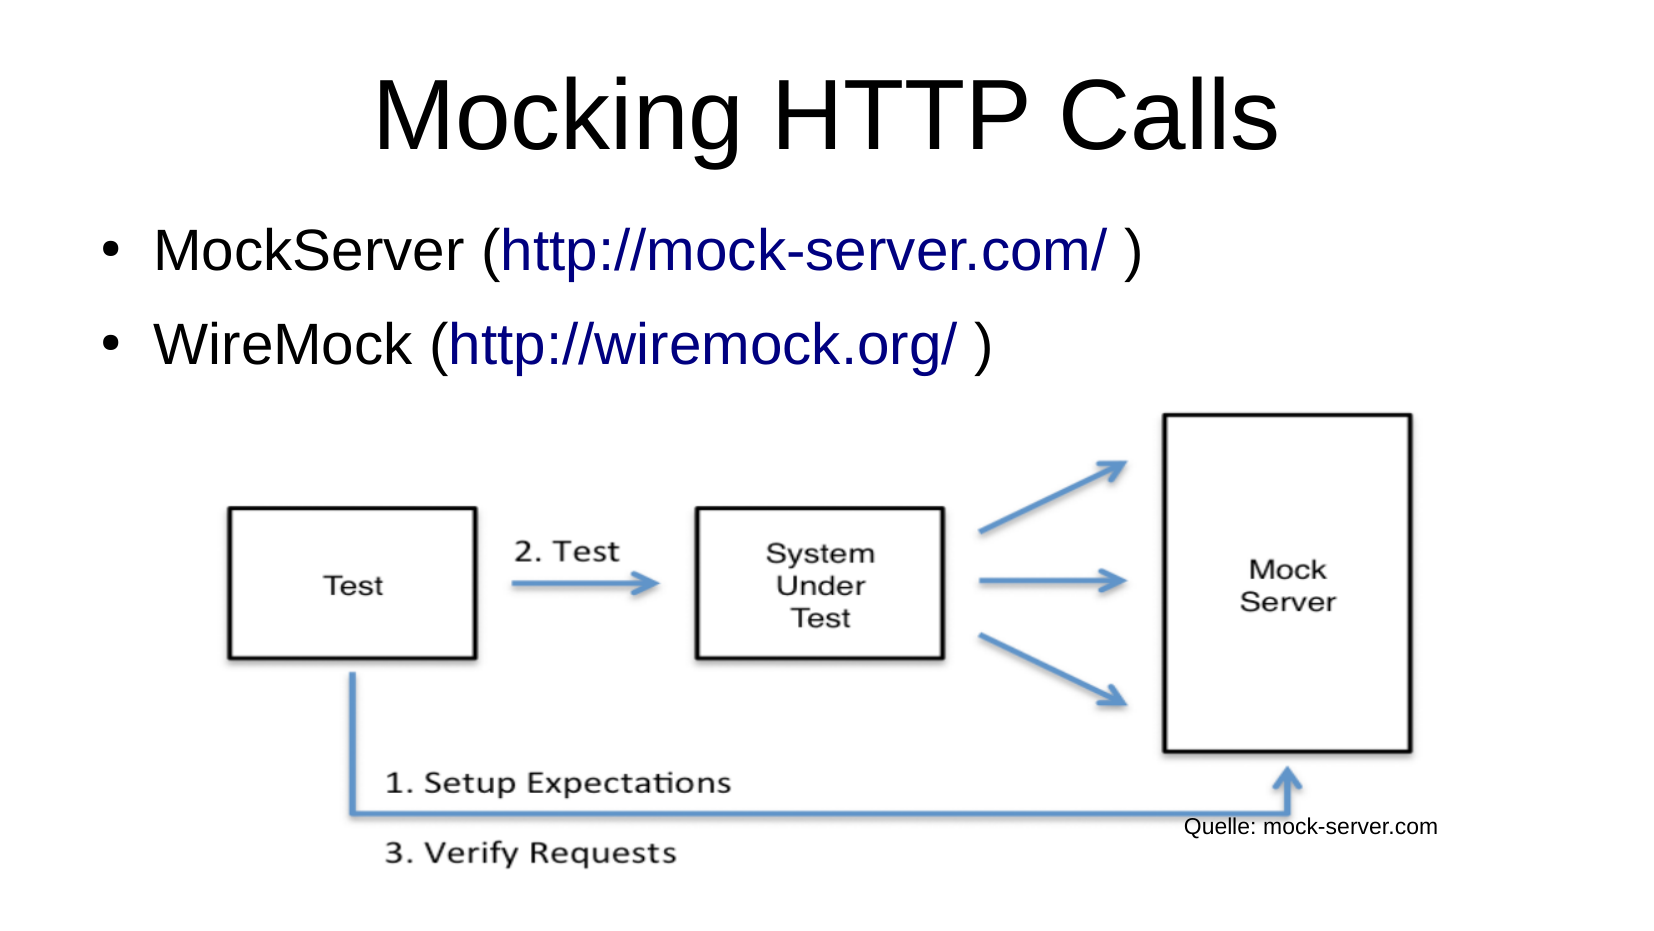

# Mocking HTTP Calls
MockServer (http://mock-server.com/ )
WireMock (http://wiremock.org/ )
Quelle: mock-server.com